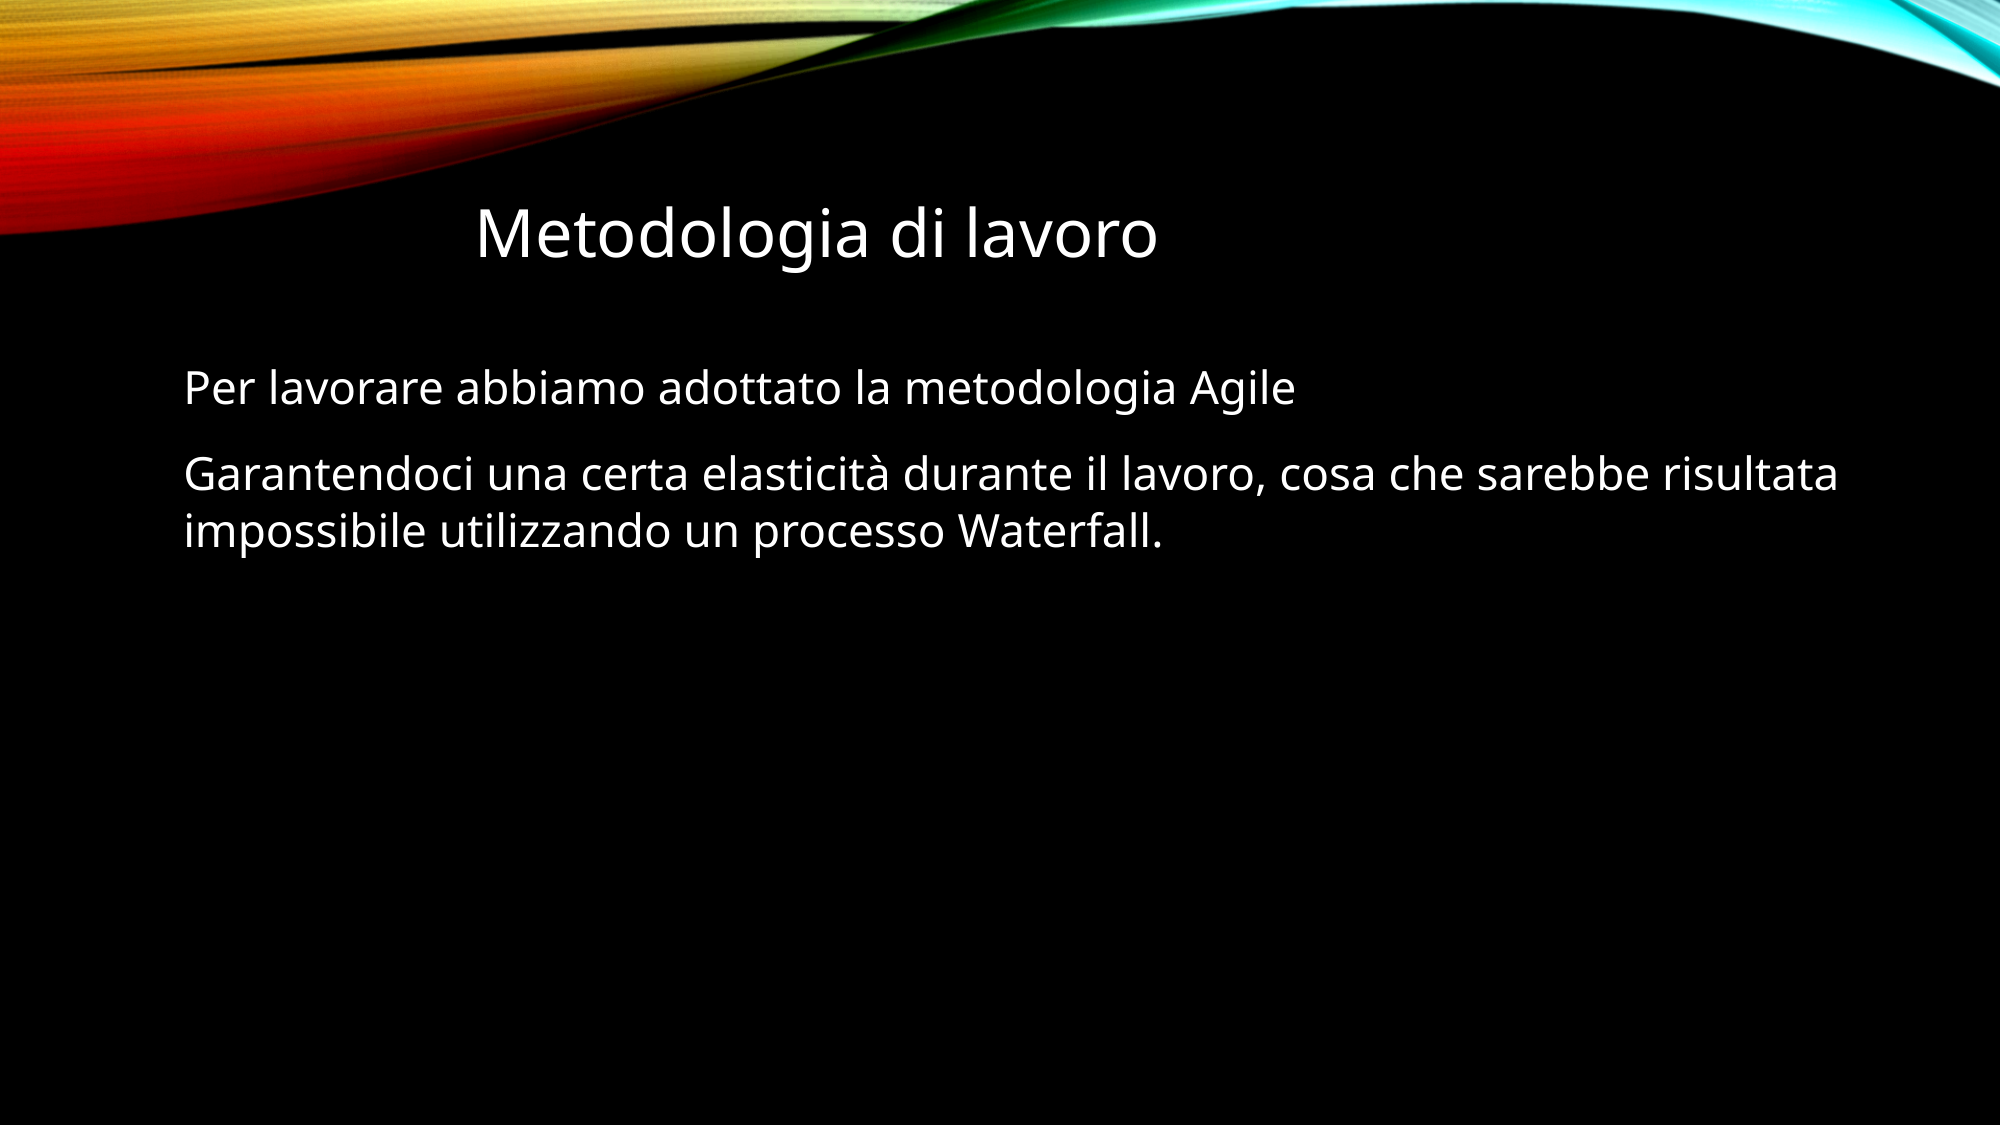

# Metodologia di lavoro
Per lavorare abbiamo adottato la metodologia Agile
Garantendoci una certa elasticità durante il lavoro, cosa che sarebbe risultata impossibile utilizzando un processo Waterfall.